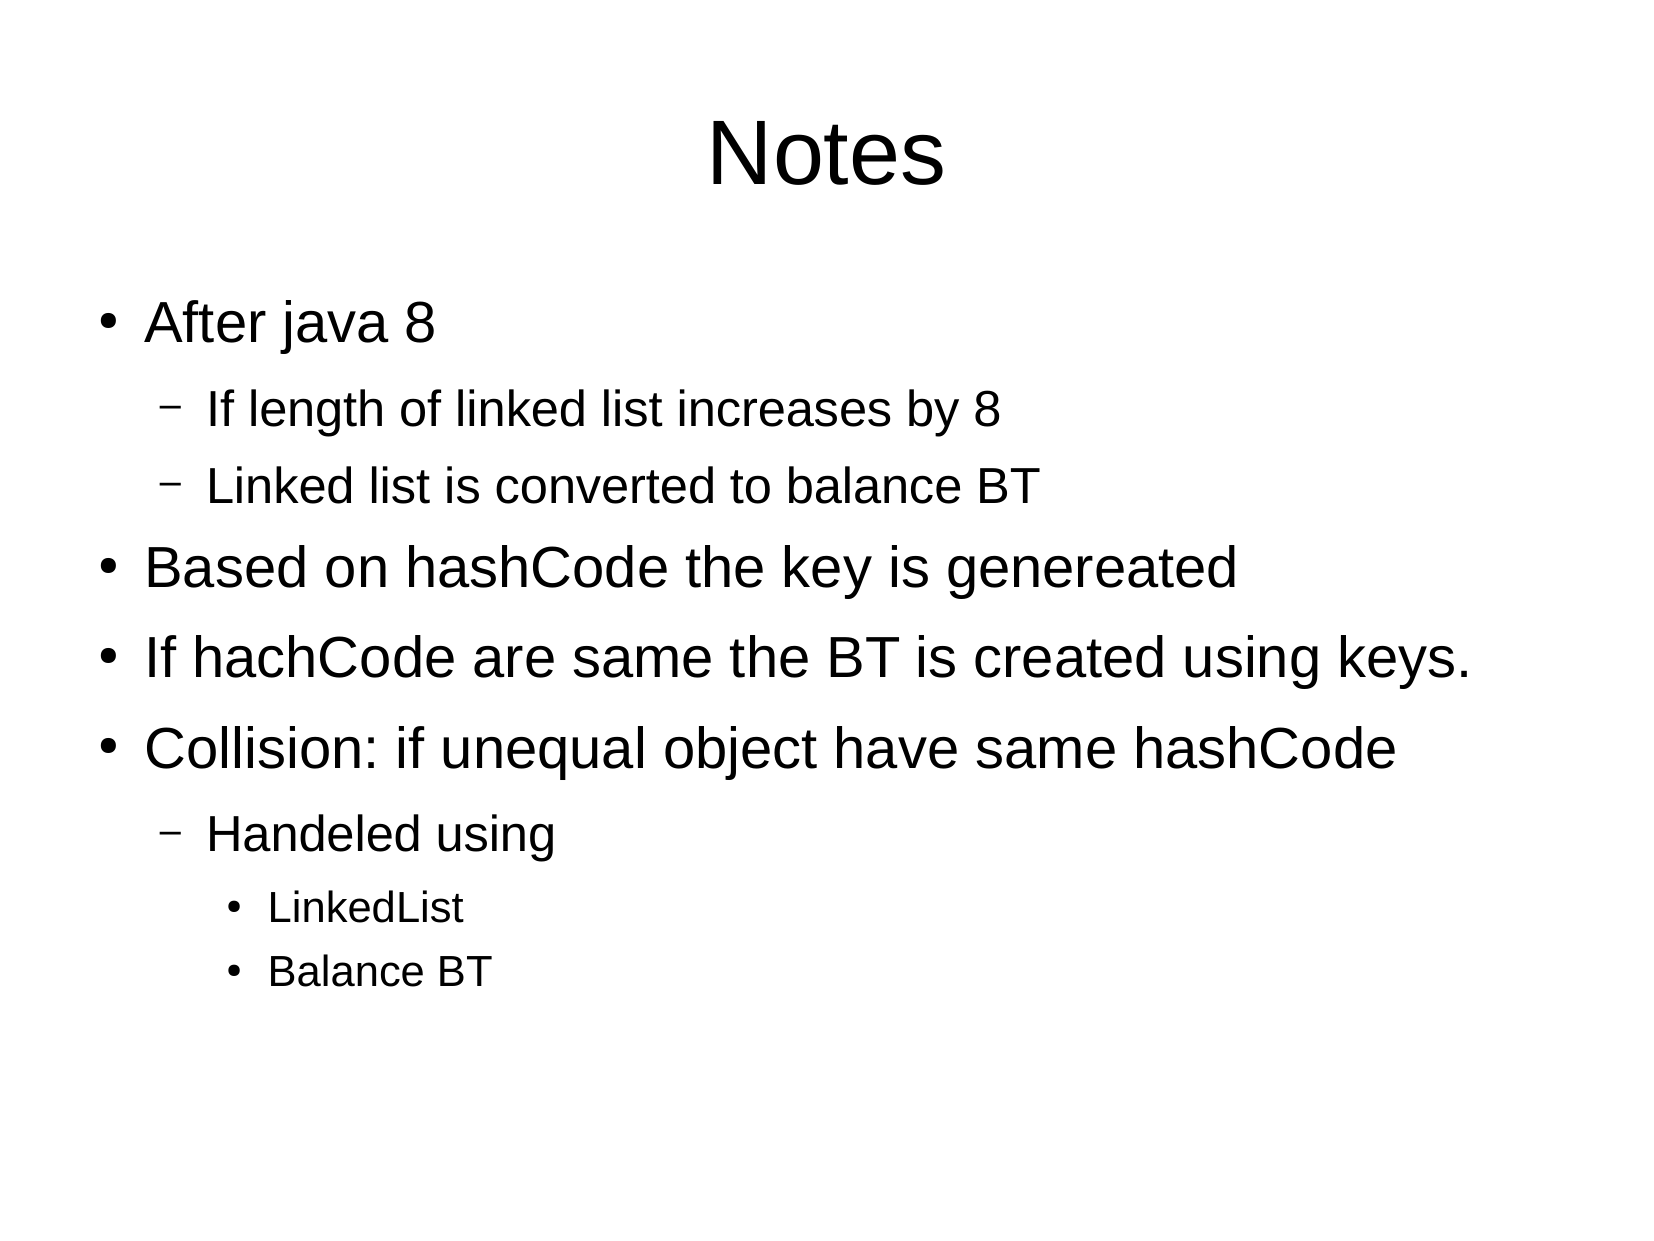

# Notes
After java 8
If length of linked list increases by 8
Linked list is converted to balance BT
Based on hashCode the key is genereated
If hachCode are same the BT is created using keys.
Collision: if unequal object have same hashCode
Handeled using
LinkedList
Balance BT